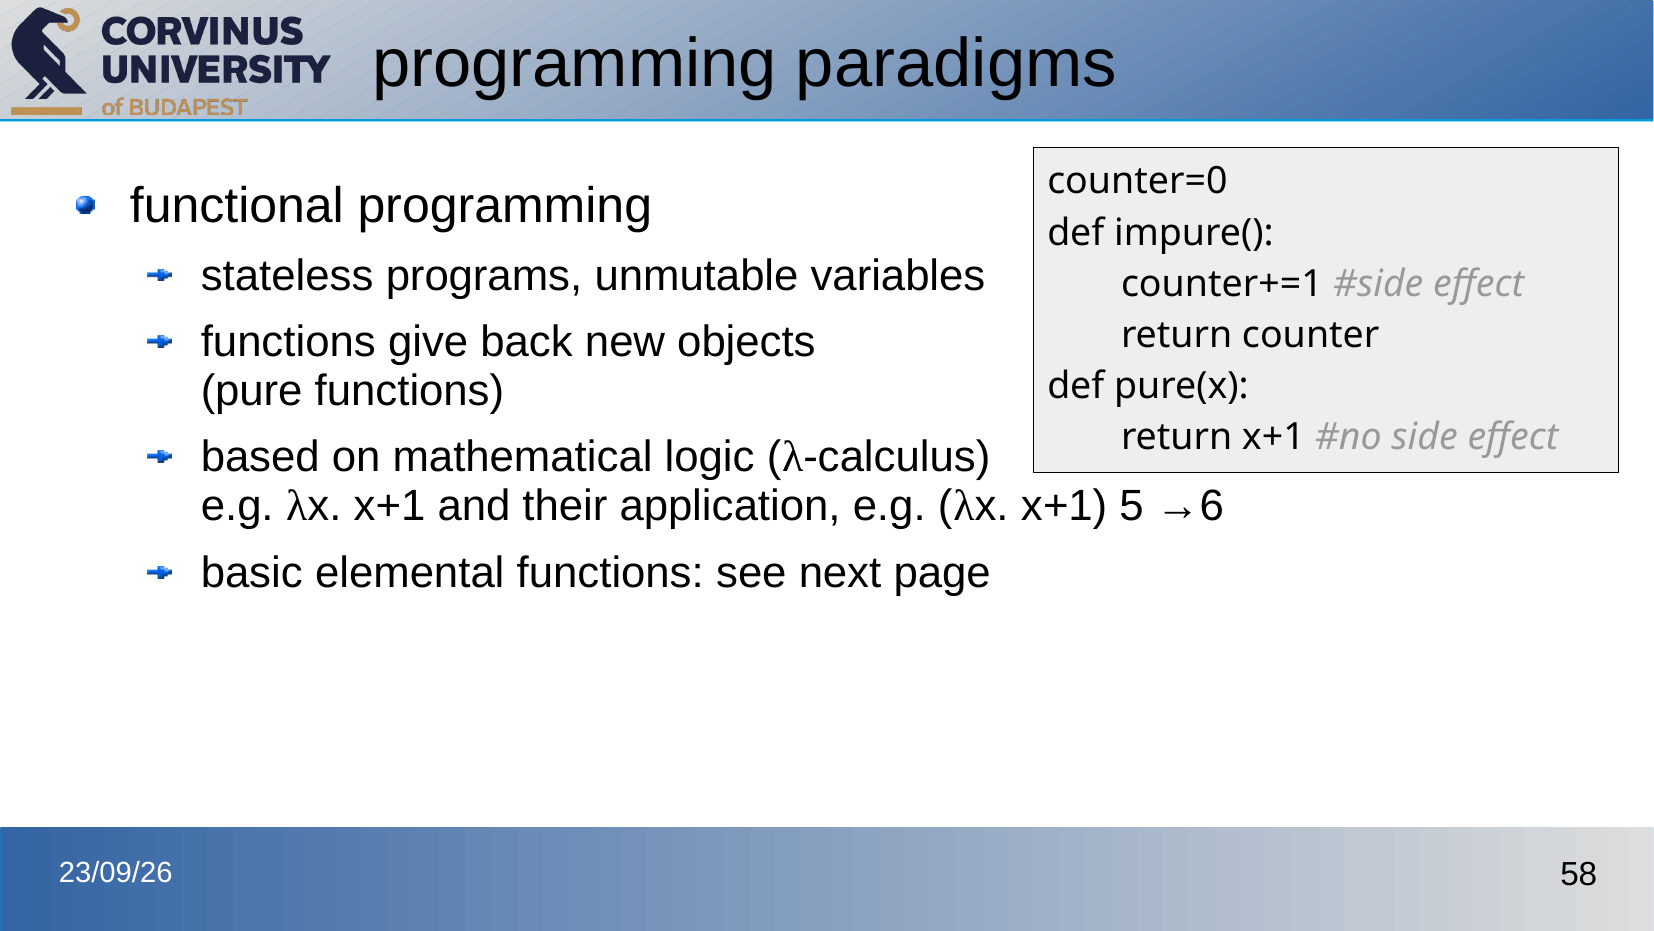

# programming paradigms
counter=0
def impure():
	counter+=1 #side effect
	return counter
def pure(x):
	return x+1 #no side effect
functional programming
stateless programs, unmutable variables
functions give back new objects
(pure functions)
based on mathematical logic (λ-calculus)
e.g. λx. x+1 and their application, e.g. (λx. x+1) 5 →6
basic elemental functions: see next page